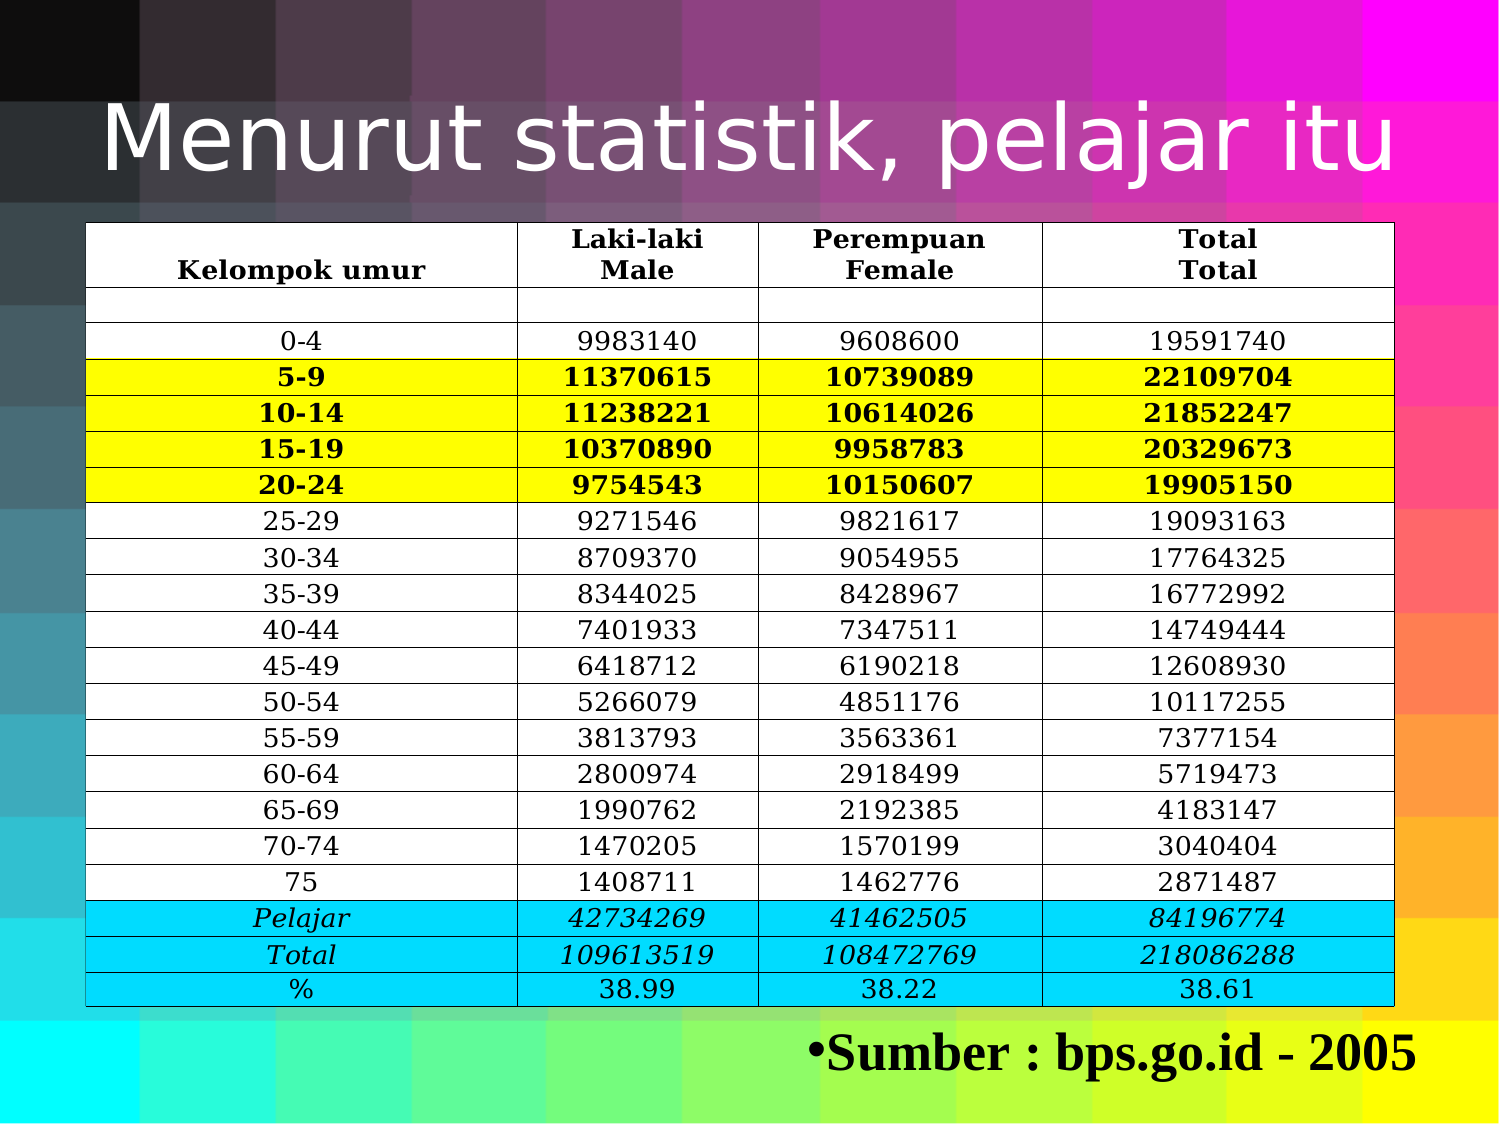

# Menurut statistik, pelajar itu
Sumber : bps.go.id - 2005